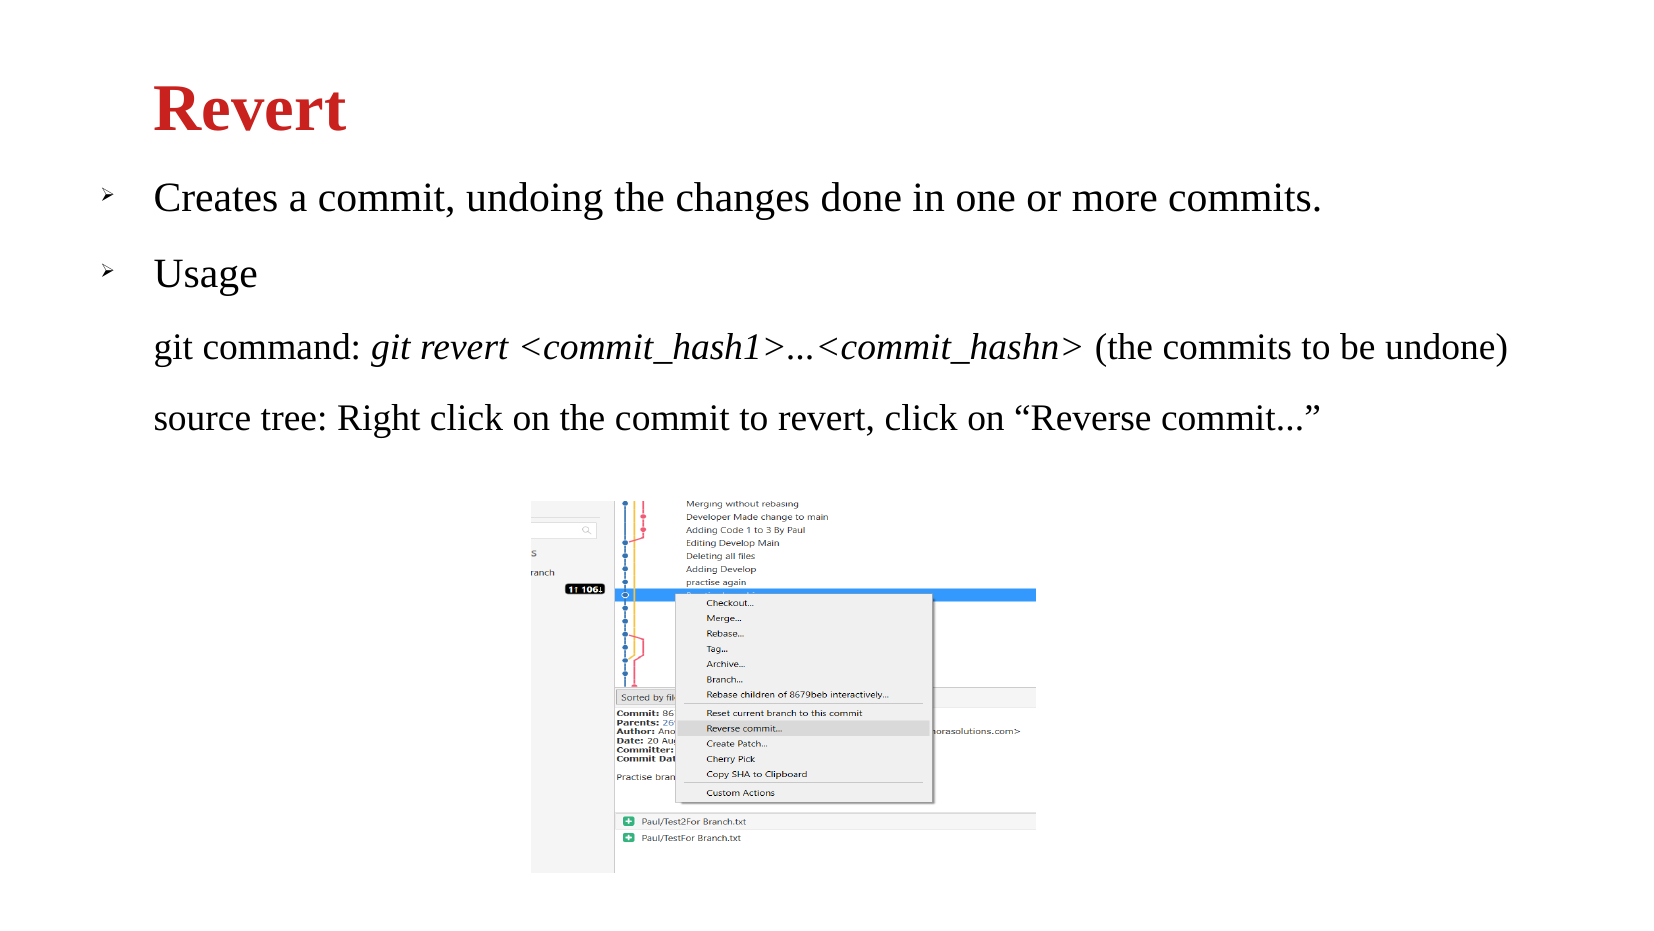

# Revert
Creates a commit, undoing the changes done in one or more commits.
Usage
git command: git revert <commit_hash1>...<commit_hashn> (the commits to be undone)
source tree: Right click on the commit to revert, click on “Reverse commit...”